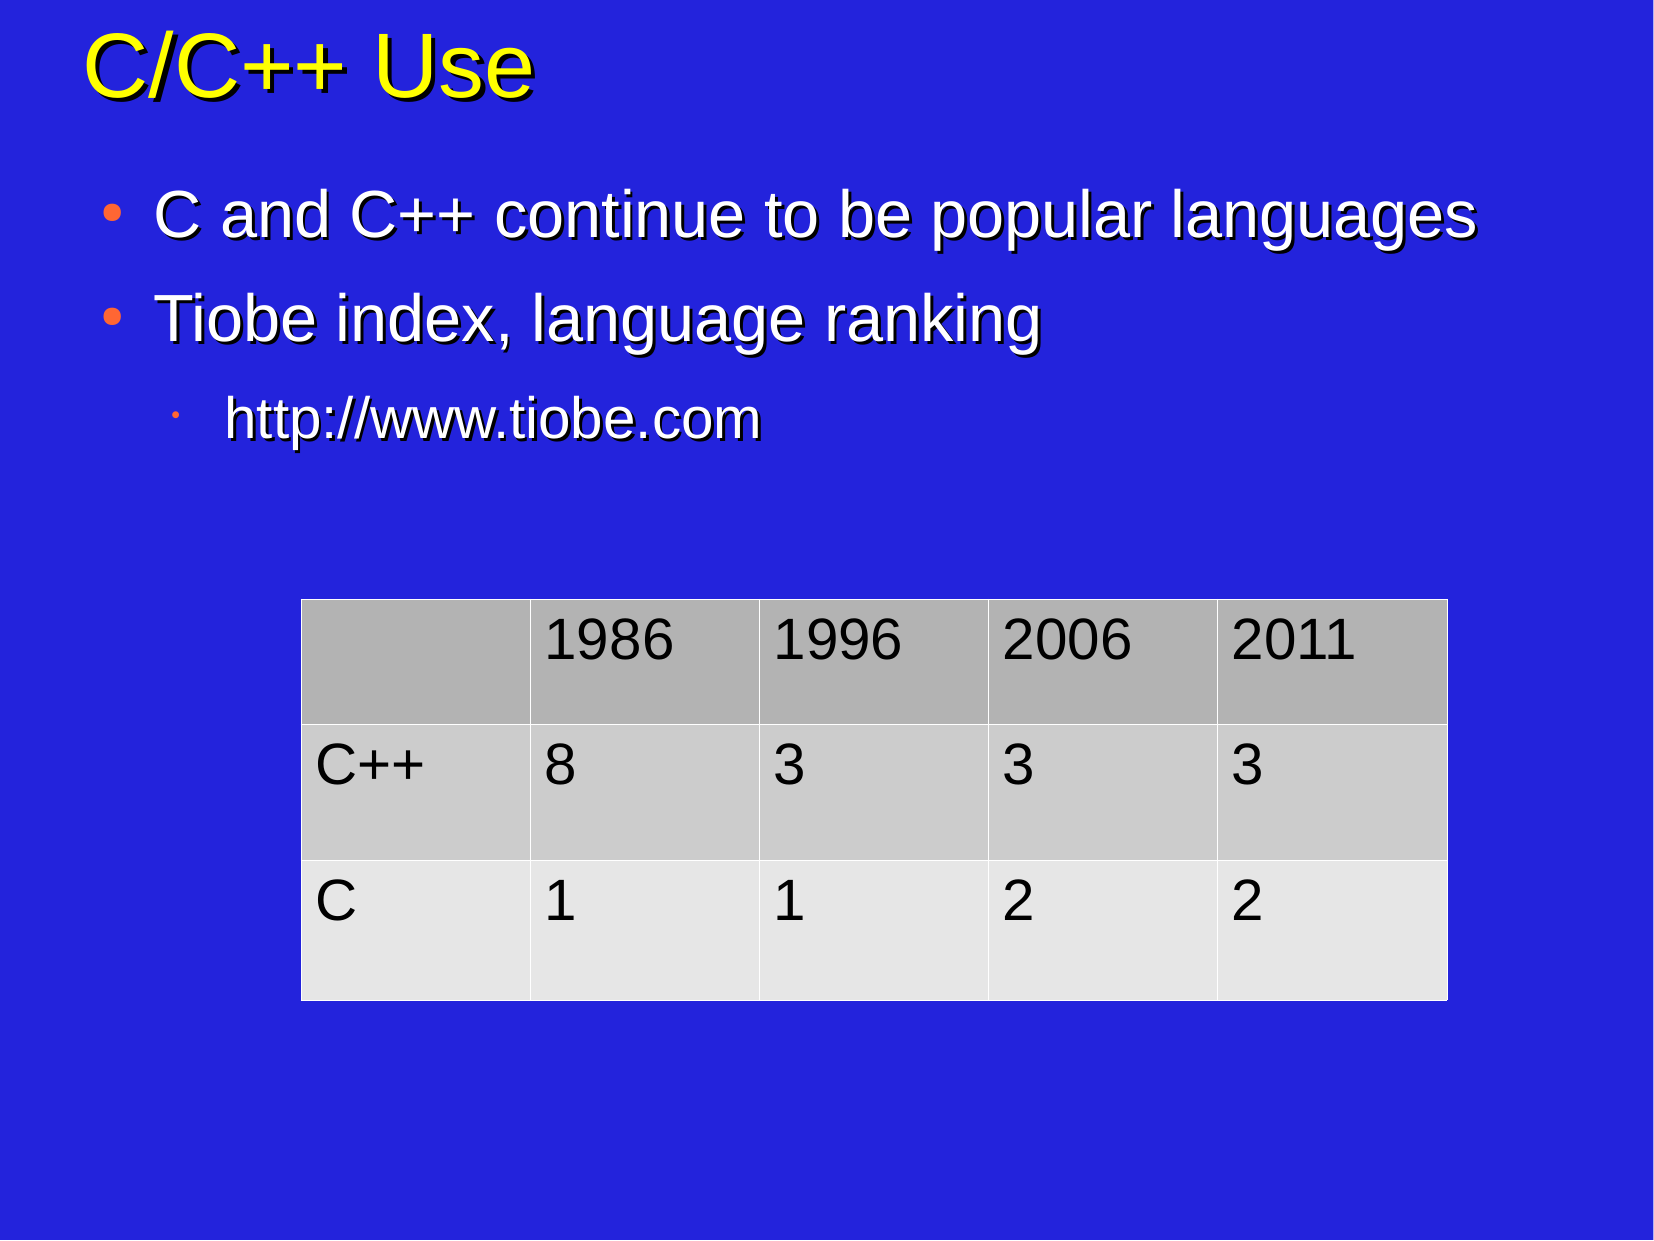

# C/C++ Use
C and C++ continue to be popular languages
Tiobe index, language ranking
http://www.tiobe.com
| | 1986 | 1996 | 2006 | 2011 |
| --- | --- | --- | --- | --- |
| C++ | 8 | 3 | 3 | 3 |
| C | 1 | 1 | 2 | 2 |